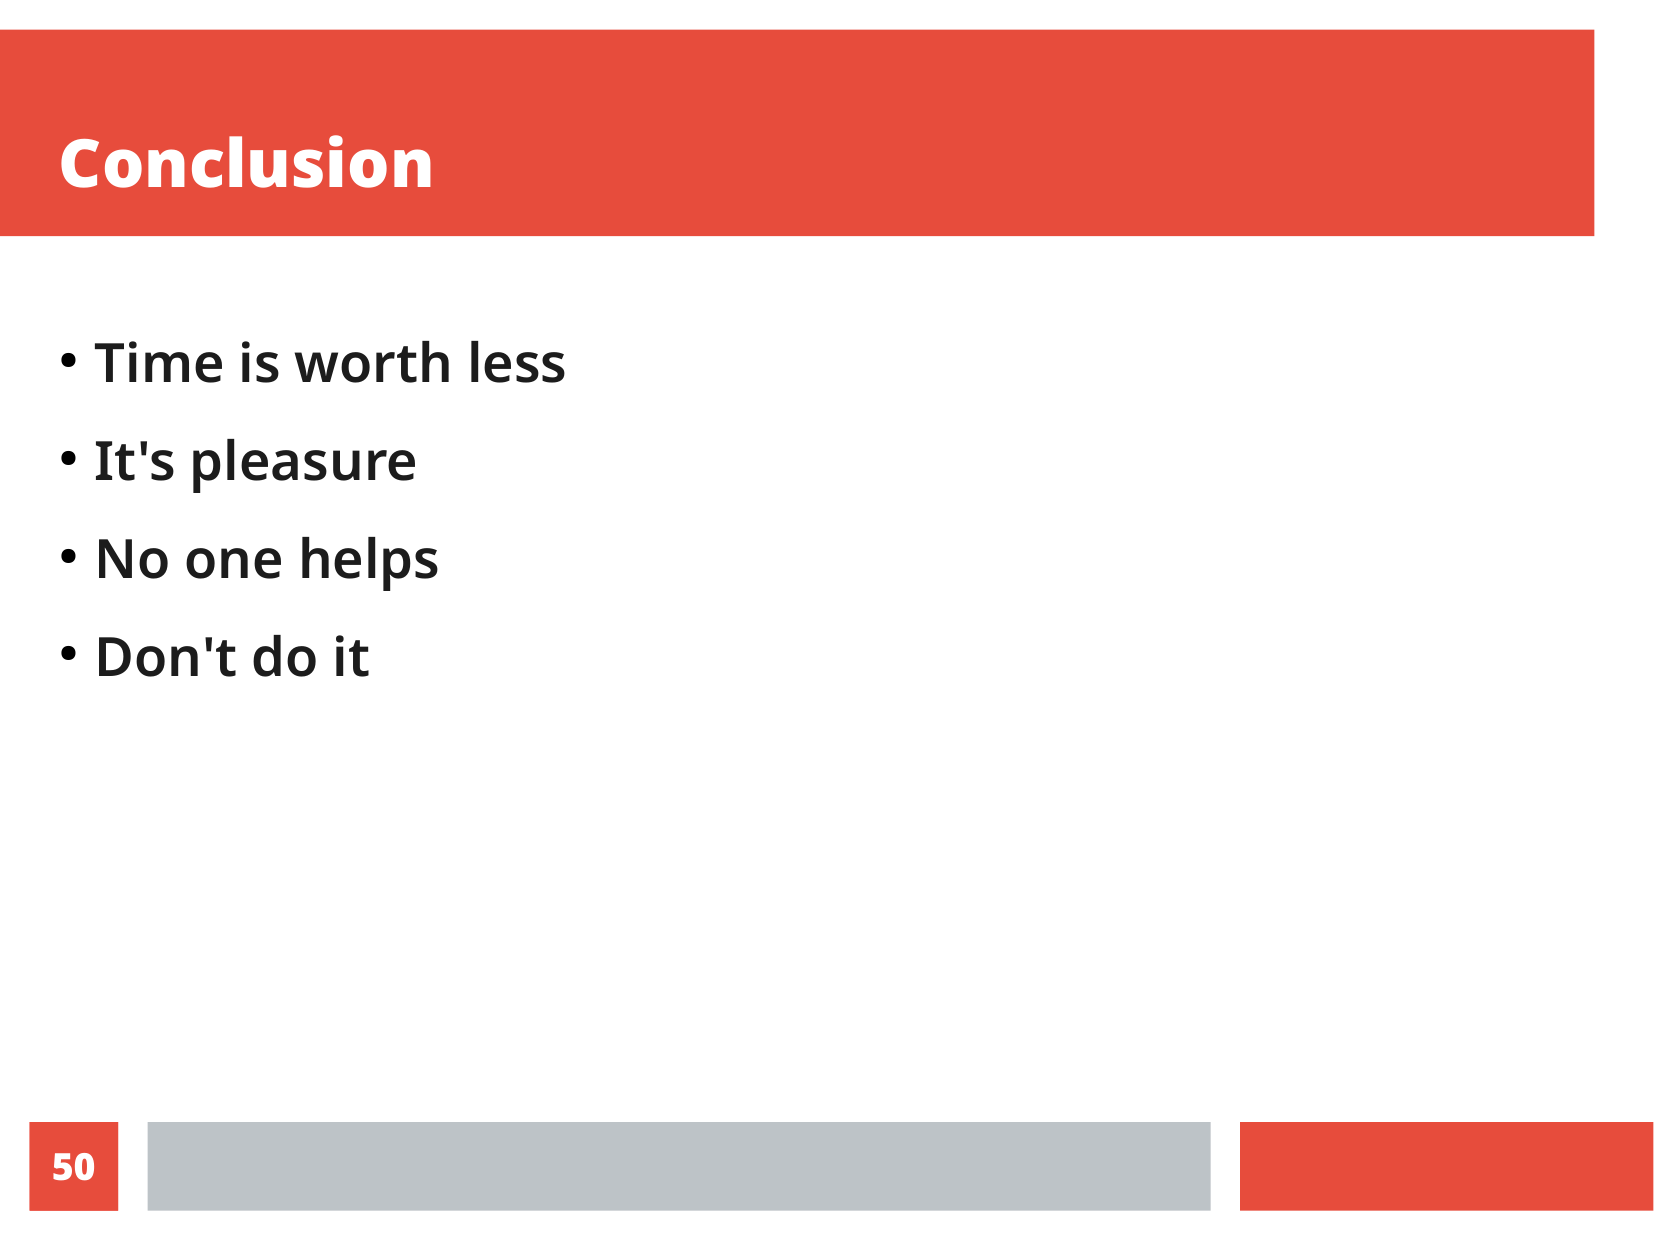

# Conclusion
Time is worth less
It's pleasure
No one helps
Don't do it
50